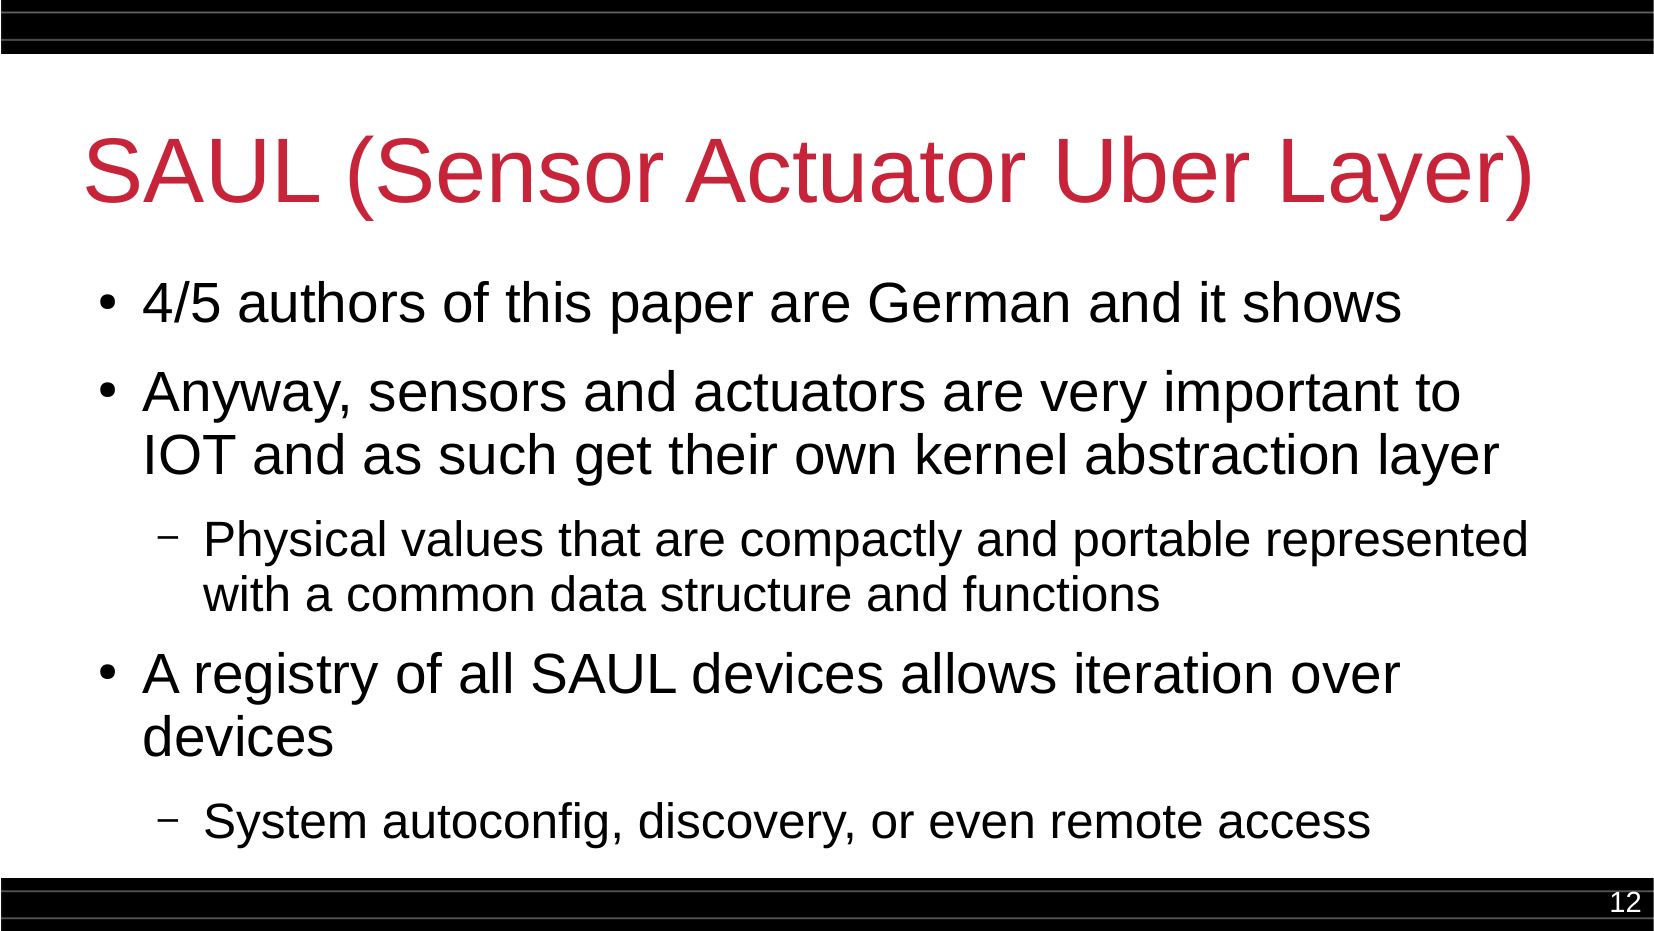

# SAUL (Sensor Actuator Uber Layer)
4/5 authors of this paper are German and it shows
Anyway, sensors and actuators are very important to IOT and as such get their own kernel abstraction layer
Physical values that are compactly and portable represented with a common data structure and functions
A registry of all SAUL devices allows iteration over devices
System autoconfig, discovery, or even remote access